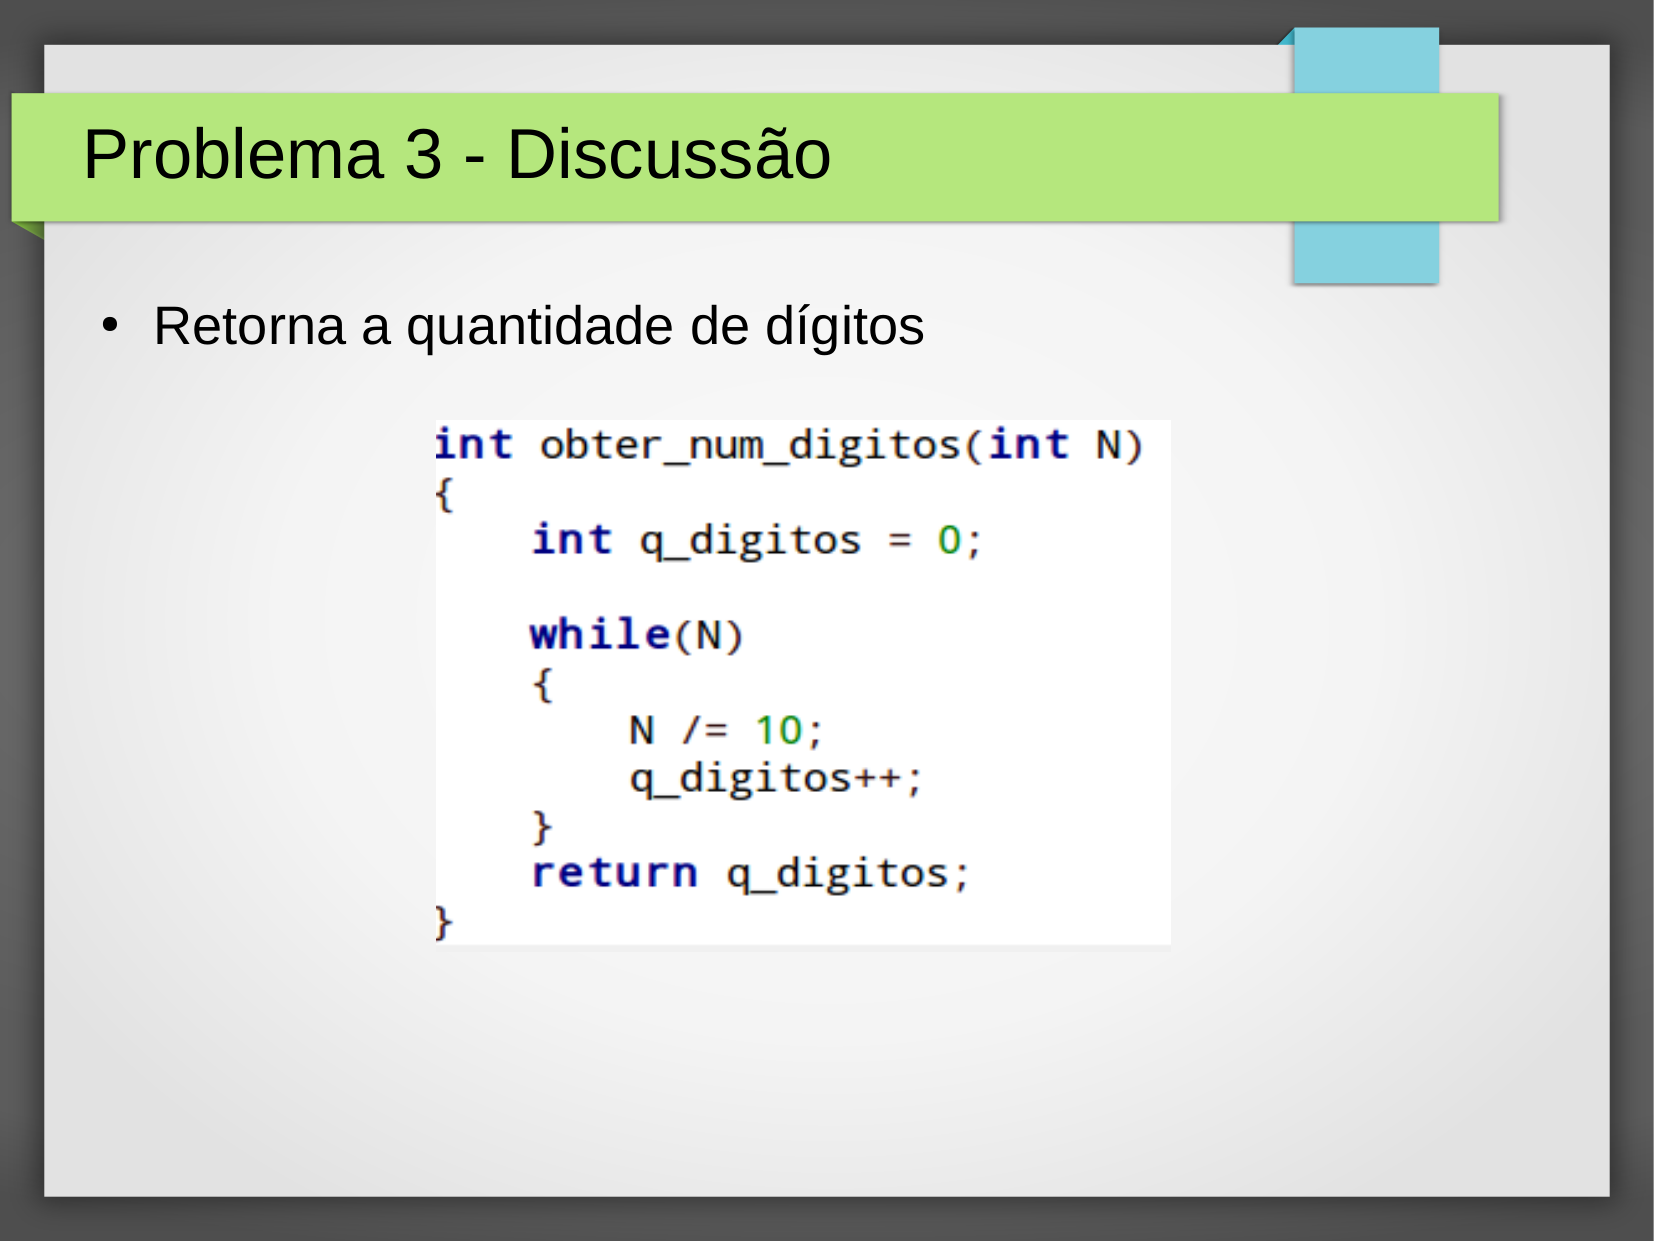

# Problema 3 - Discussão
Retorna a quantidade de dígitos